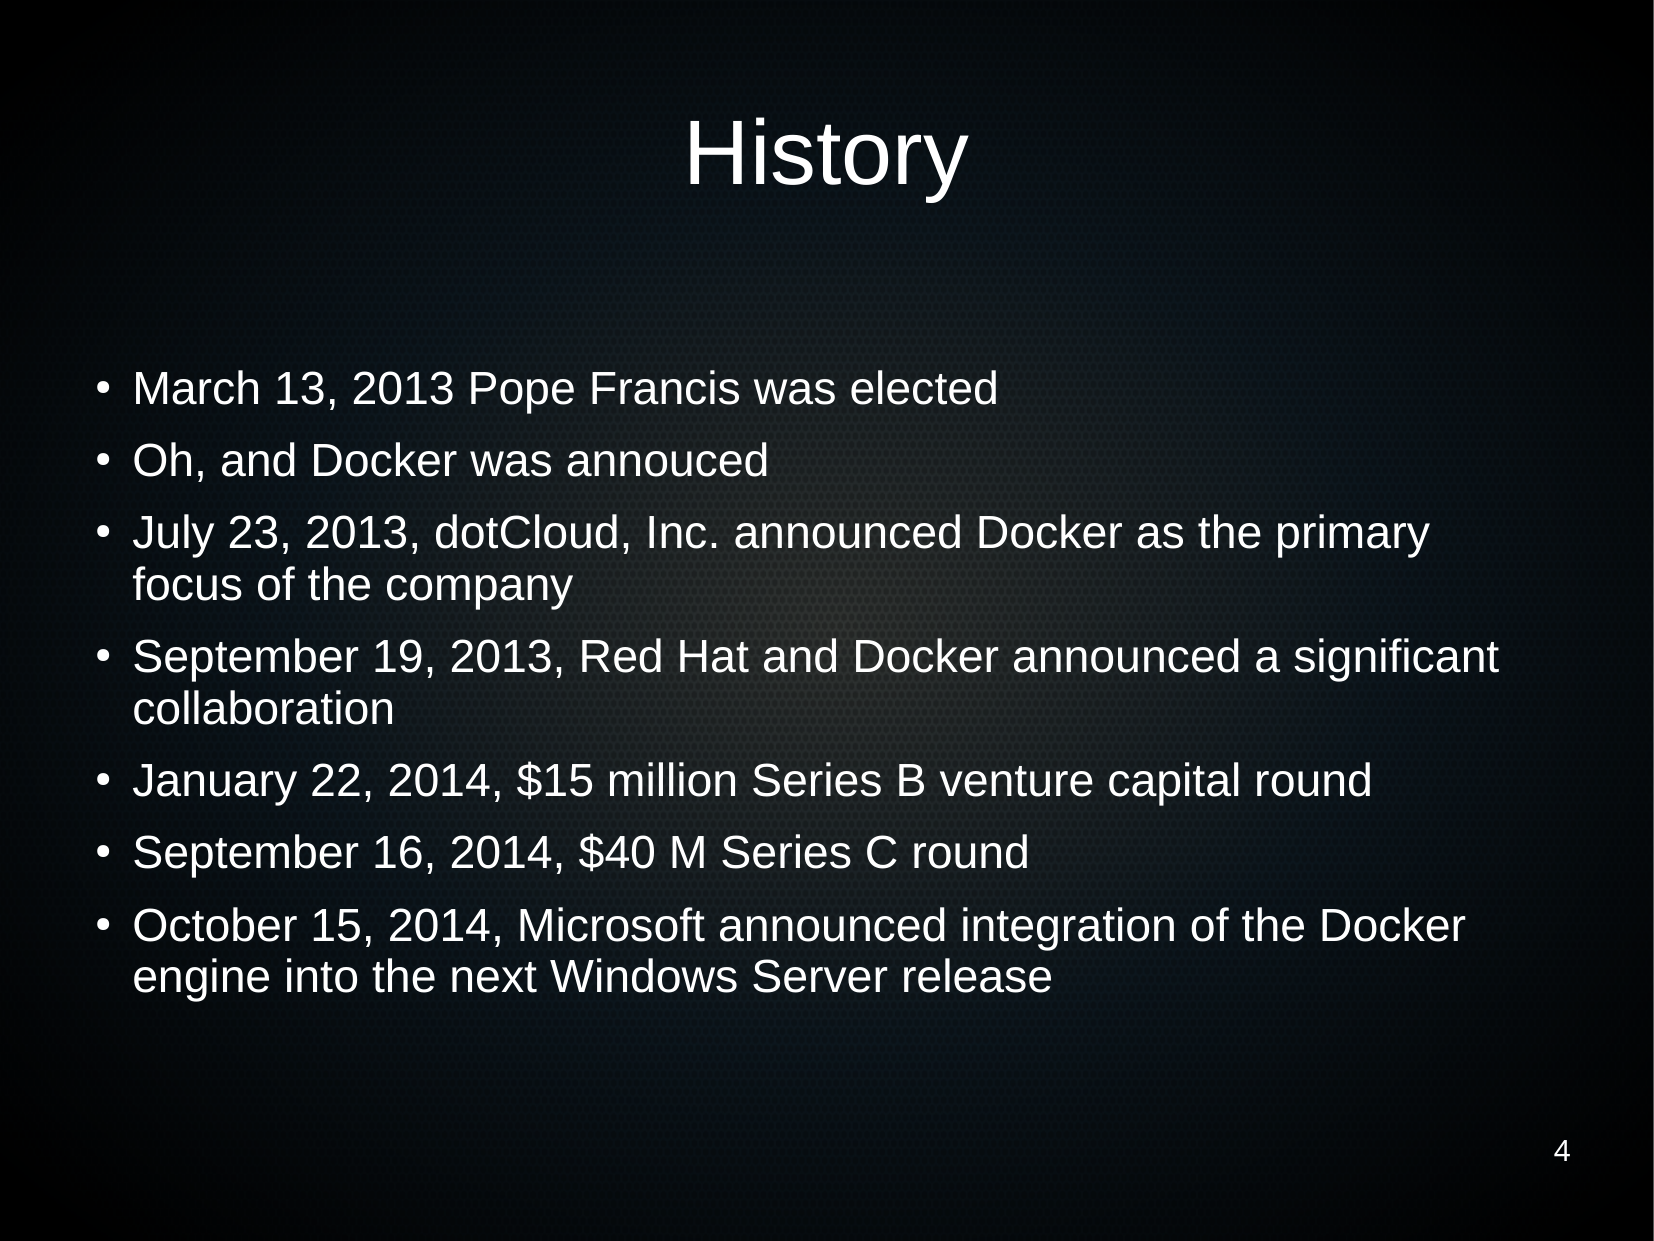

# History
March 13, 2013 Pope Francis was elected
Oh, and Docker was annouced
July 23, 2013, dotCloud, Inc. announced Docker as the primary focus of the company
September 19, 2013, Red Hat and Docker announced a significant collaboration
January 22, 2014, $15 million Series B venture capital round
September 16, 2014, $40 M Series C round
October 15, 2014, Microsoft announced integration of the Docker engine into the next Windows Server release
4